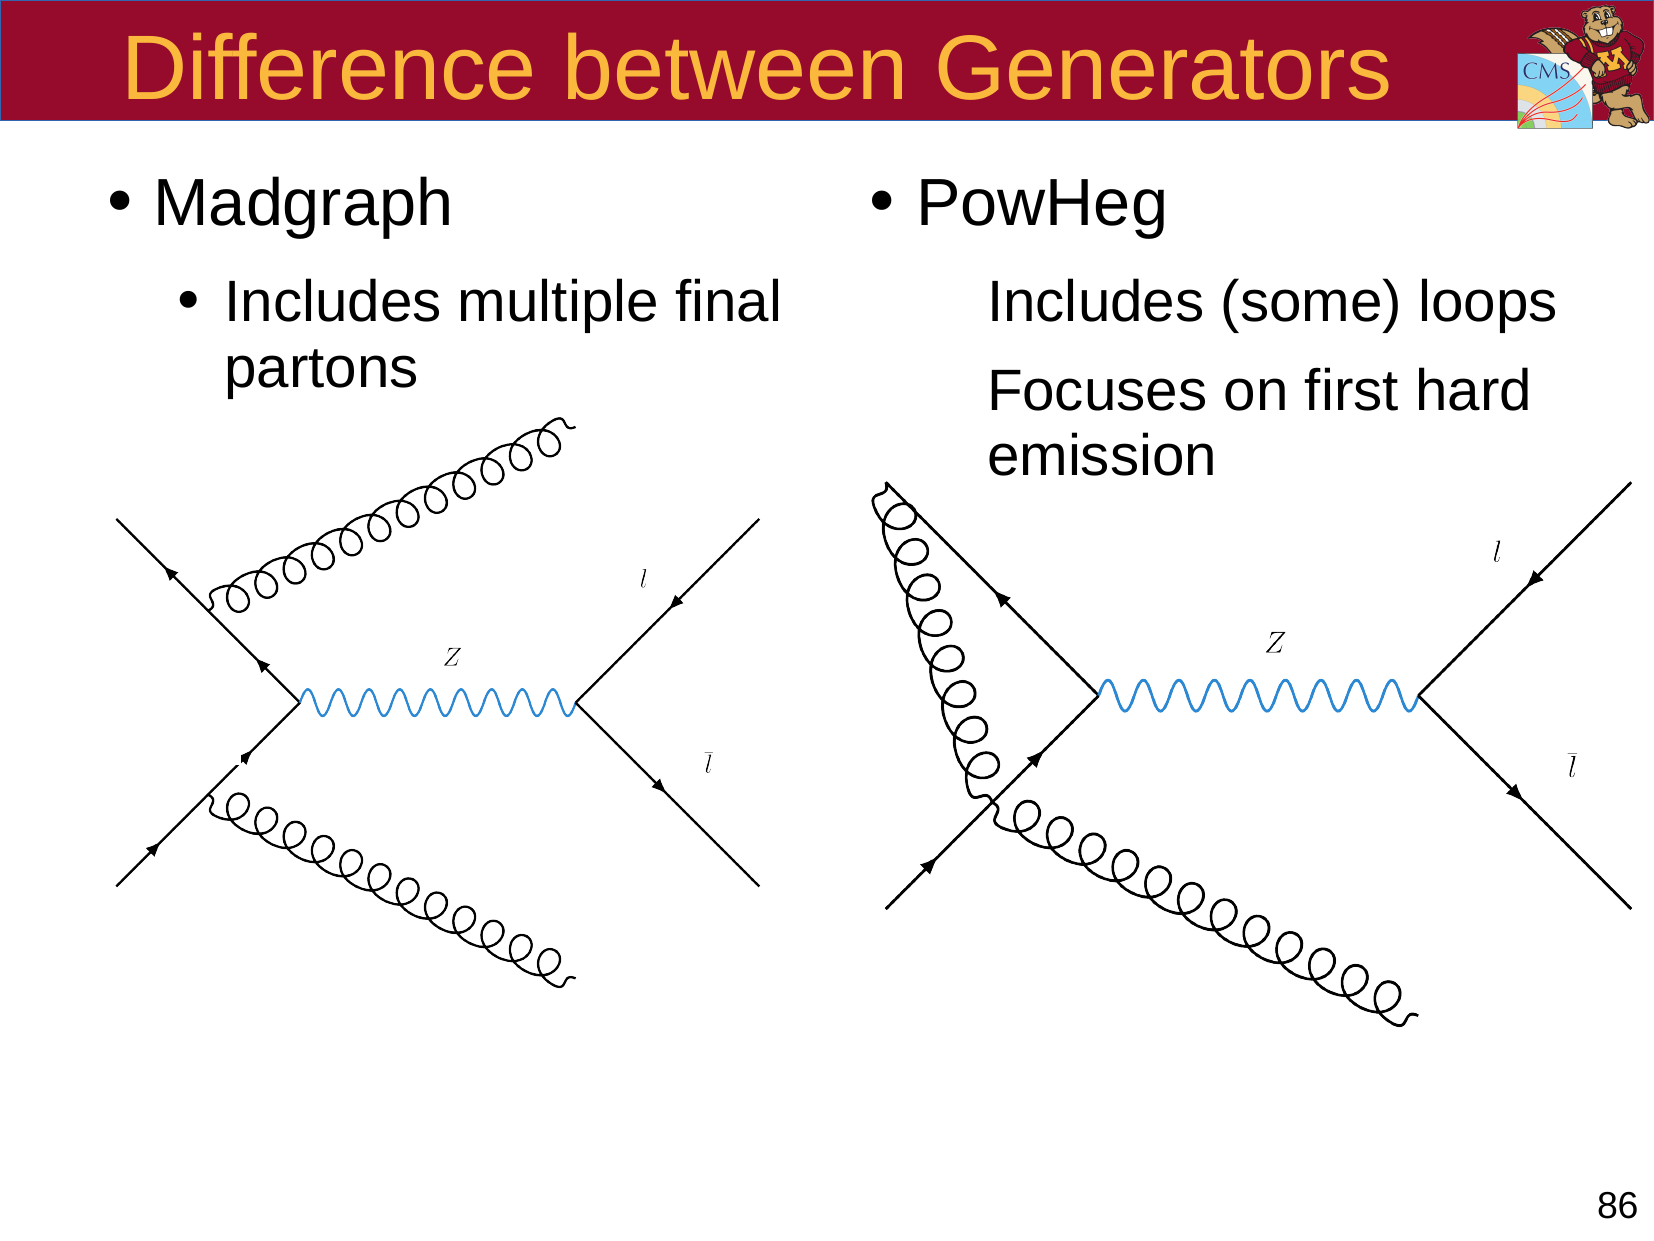

# Difference between Generators
Madgraph
Includes multiple final partons
PowHeg
Includes (some) loops
Focuses on first hard emission
86